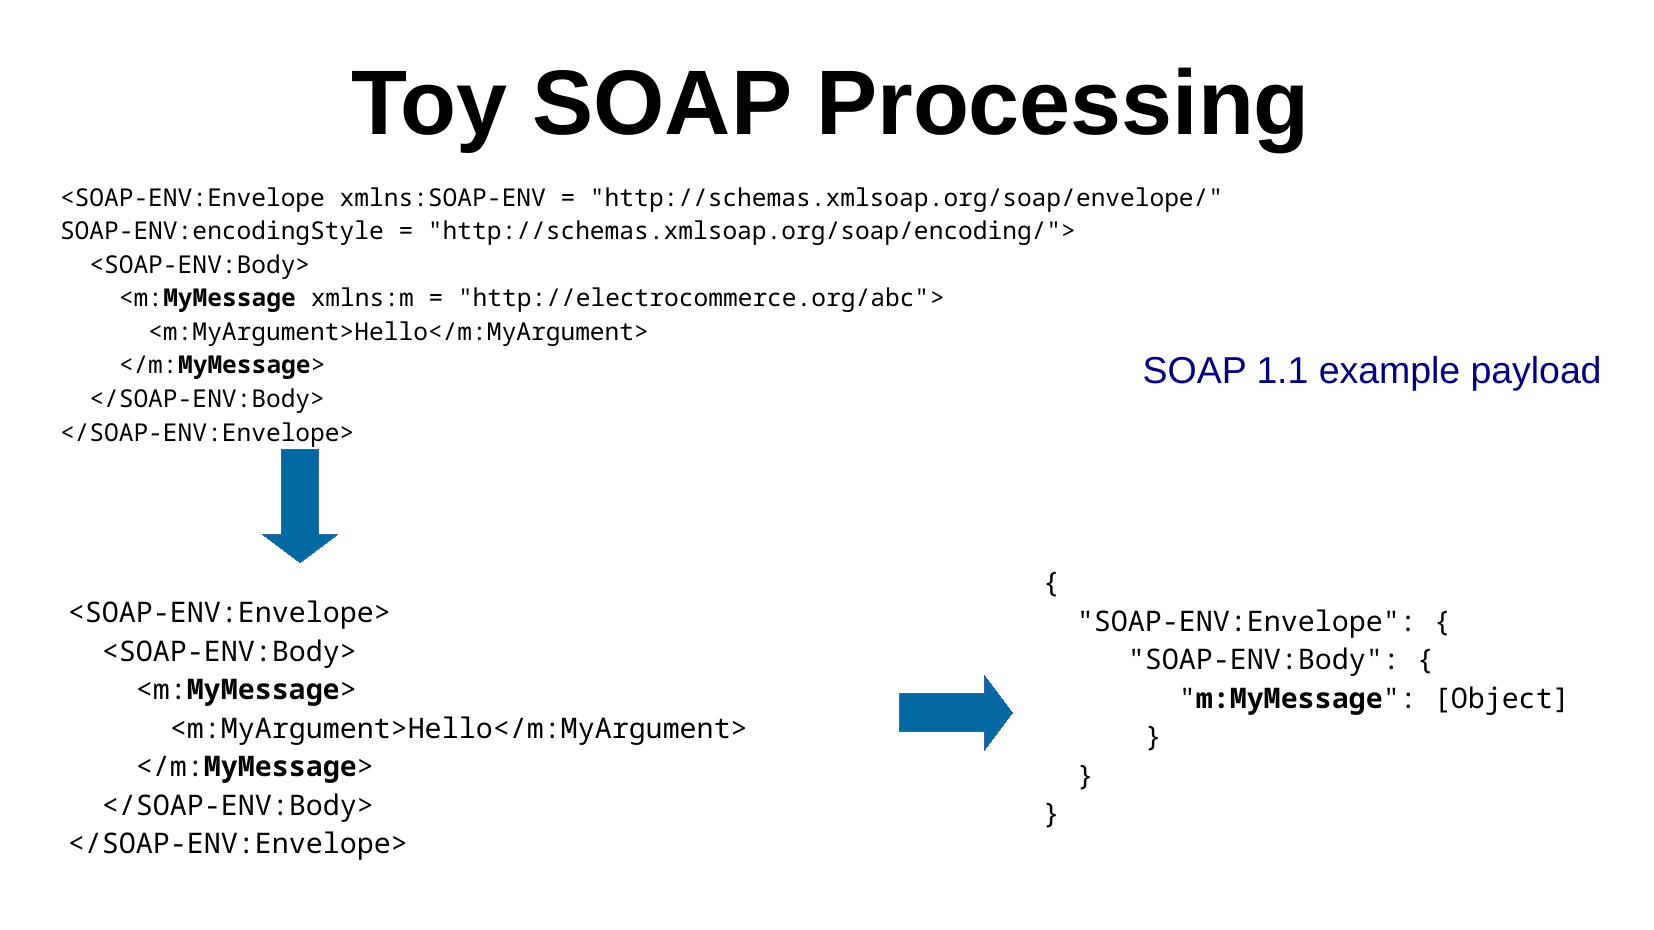

# Toy SOAP Processing
<SOAP-ENV:Envelope xmlns:SOAP-ENV = "http://schemas.xmlsoap.org/soap/envelope/"
SOAP-ENV:encodingStyle = "http://schemas.xmlsoap.org/soap/encoding/">
 <SOAP-ENV:Body>
 <m:MyMessage xmlns:m = "http://electrocommerce.org/abc">
 <m:MyArgument>Hello</m:MyArgument>
 </m:MyMessage>
 </SOAP-ENV:Body>
</SOAP-ENV:Envelope>
	SOAP 1.1 example payload
{
 "SOAP-ENV:Envelope": {
 "SOAP-ENV:Body": {
 "m:MyMessage": [Object]
 }
 }
}
<SOAP-ENV:Envelope>
 <SOAP-ENV:Body>
 <m:MyMessage>
 <m:MyArgument>Hello</m:MyArgument>
 </m:MyMessage>
 </SOAP-ENV:Body>
</SOAP-ENV:Envelope>